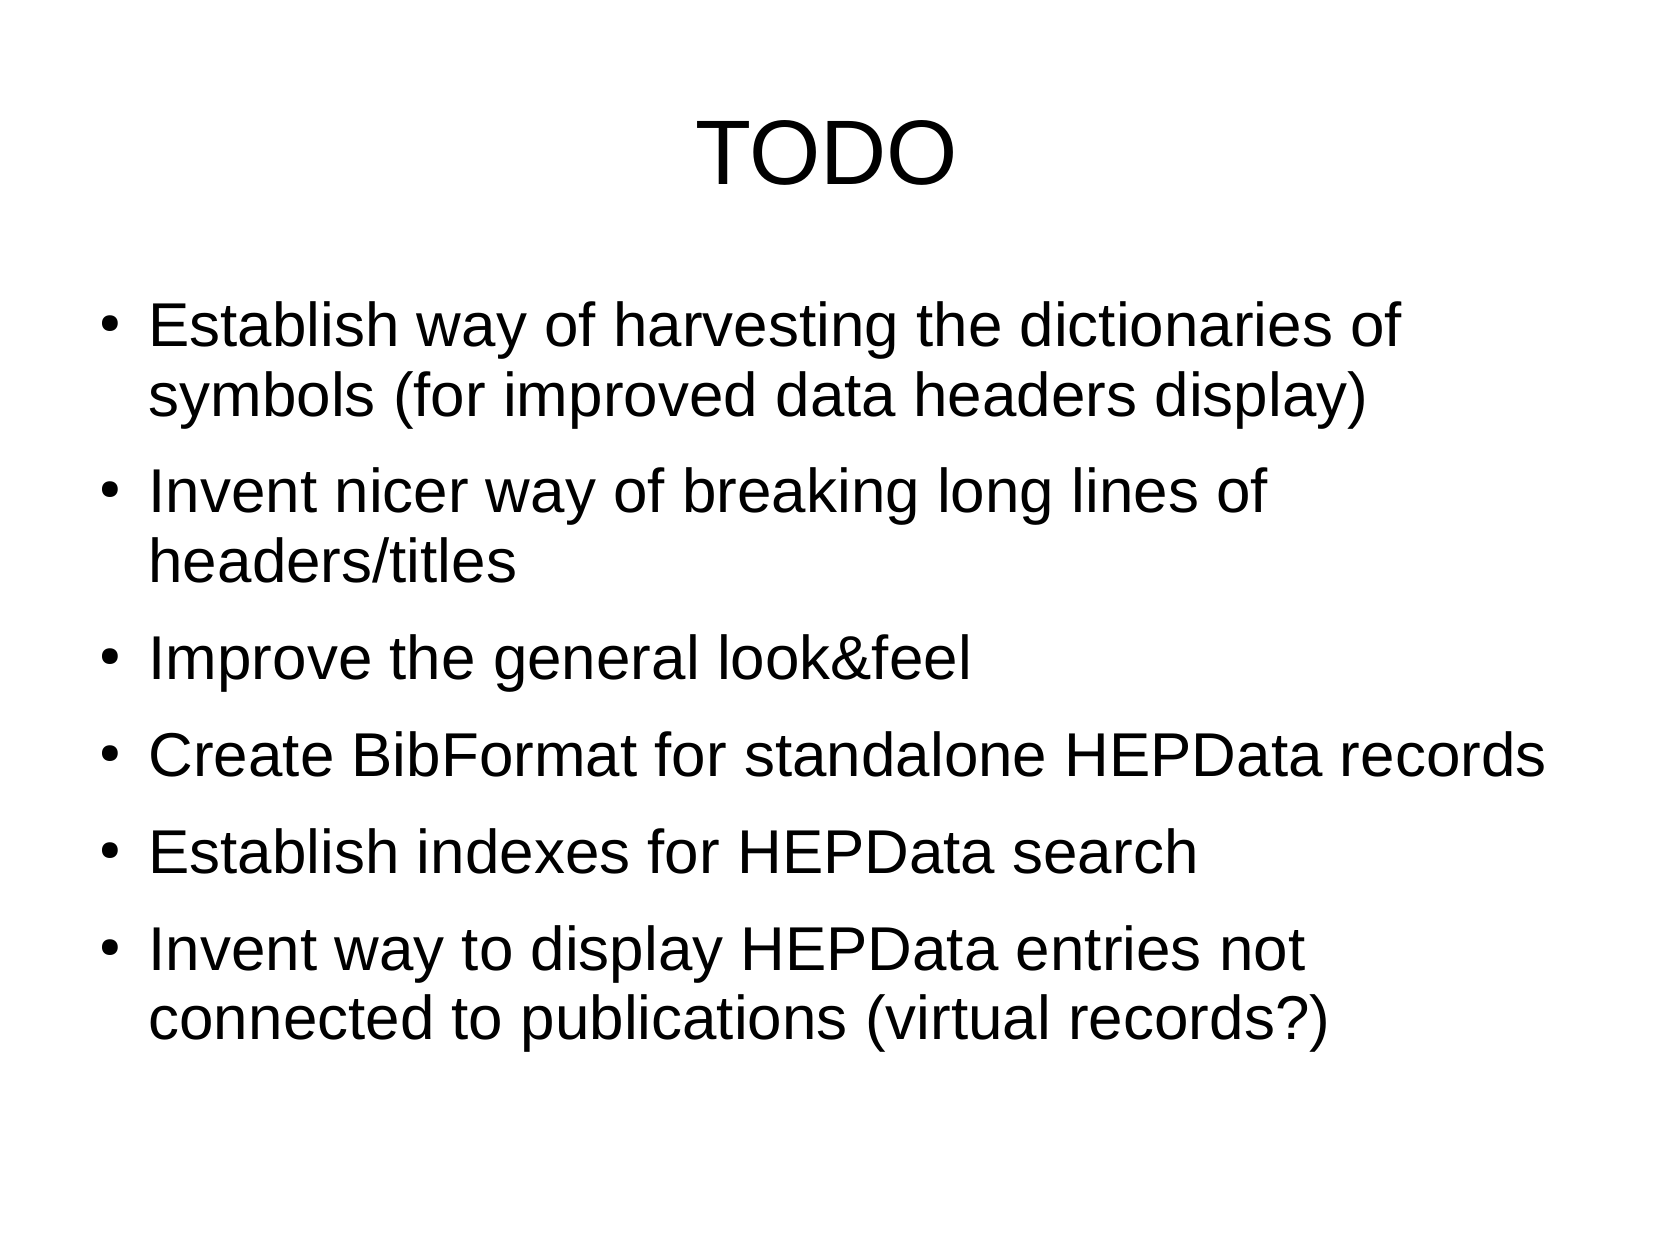

# TODO
Establish way of harvesting the dictionaries of symbols (for improved data headers display)
Invent nicer way of breaking long lines of headers/titles
Improve the general look&feel
Create BibFormat for standalone HEPData records
Establish indexes for HEPData search
Invent way to display HEPData entries not connected to publications (virtual records?)